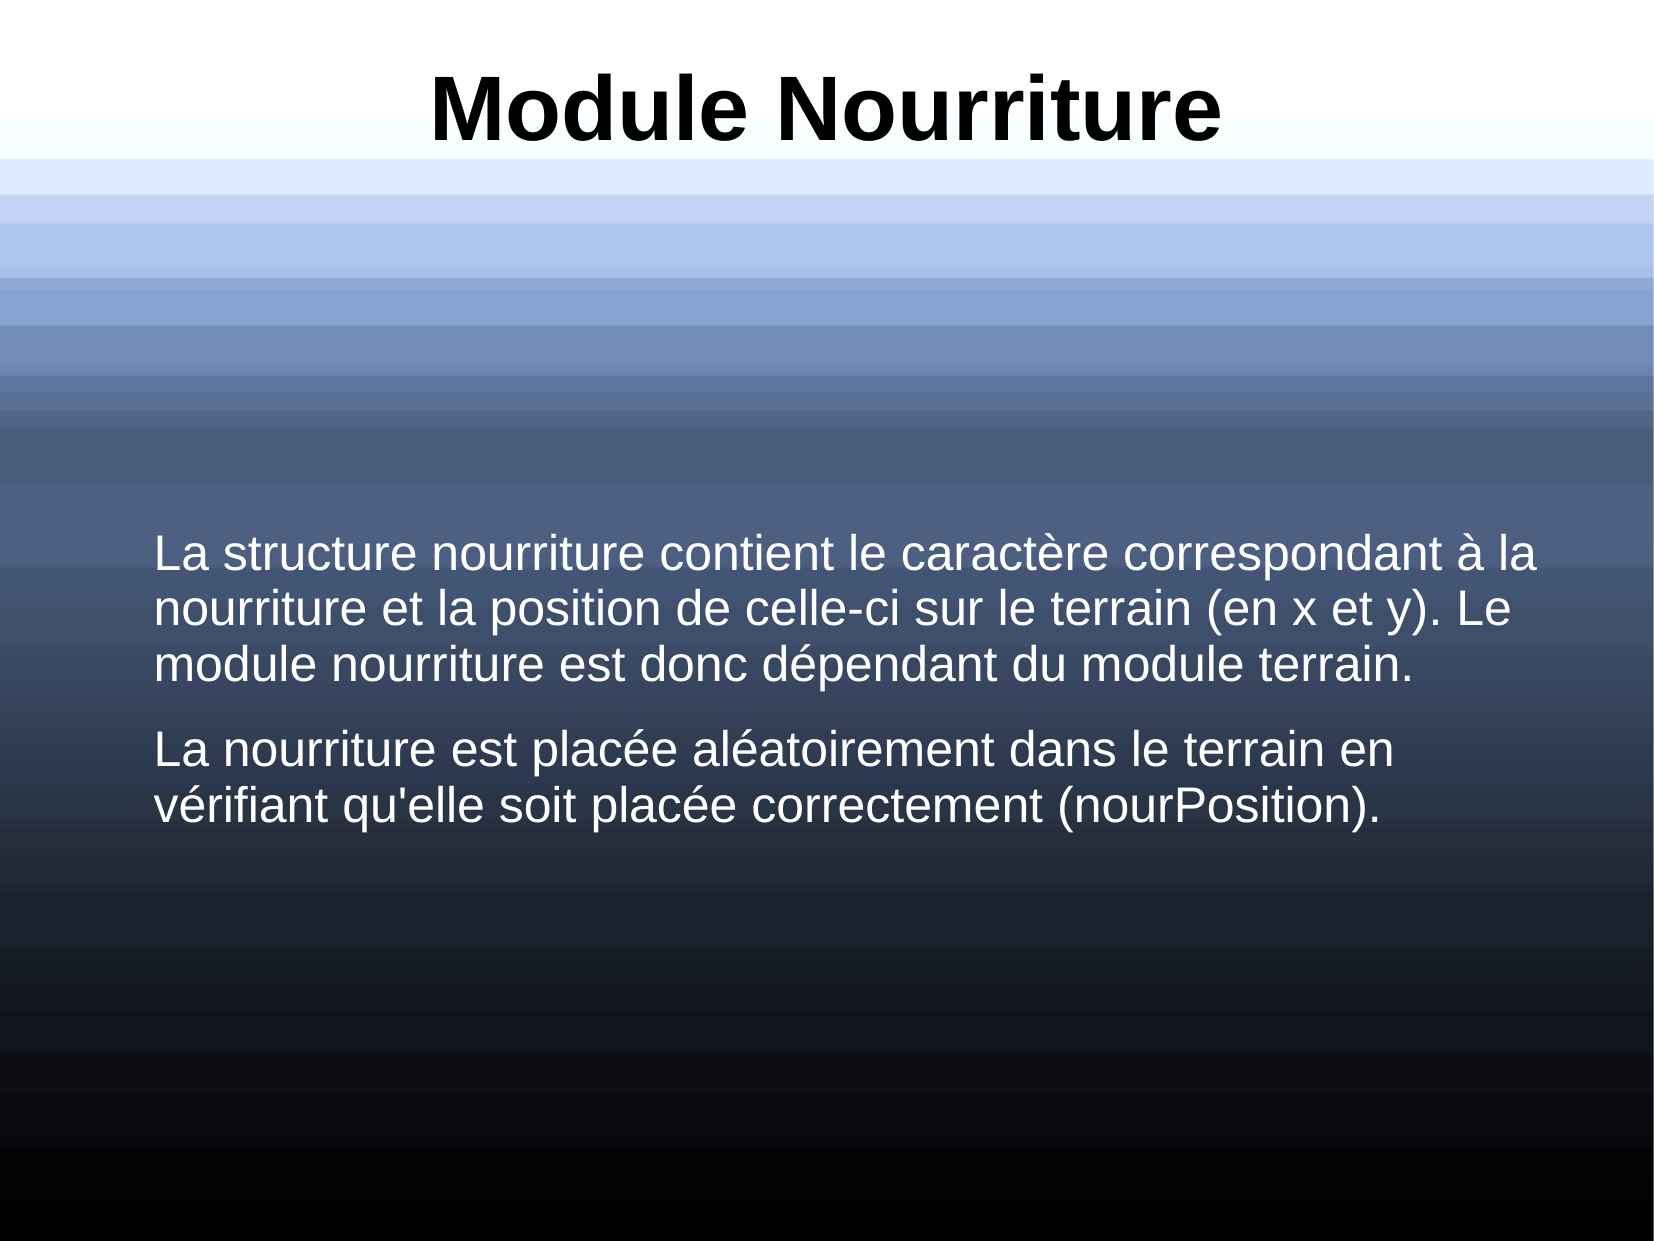

# Module Nourriture
La structure nourriture contient le caractère correspondant à la nourriture et la position de celle-ci sur le terrain (en x et y). Le module nourriture est donc dépendant du module terrain.
La nourriture est placée aléatoirement dans le terrain en vérifiant qu'elle soit placée correctement (nourPosition).